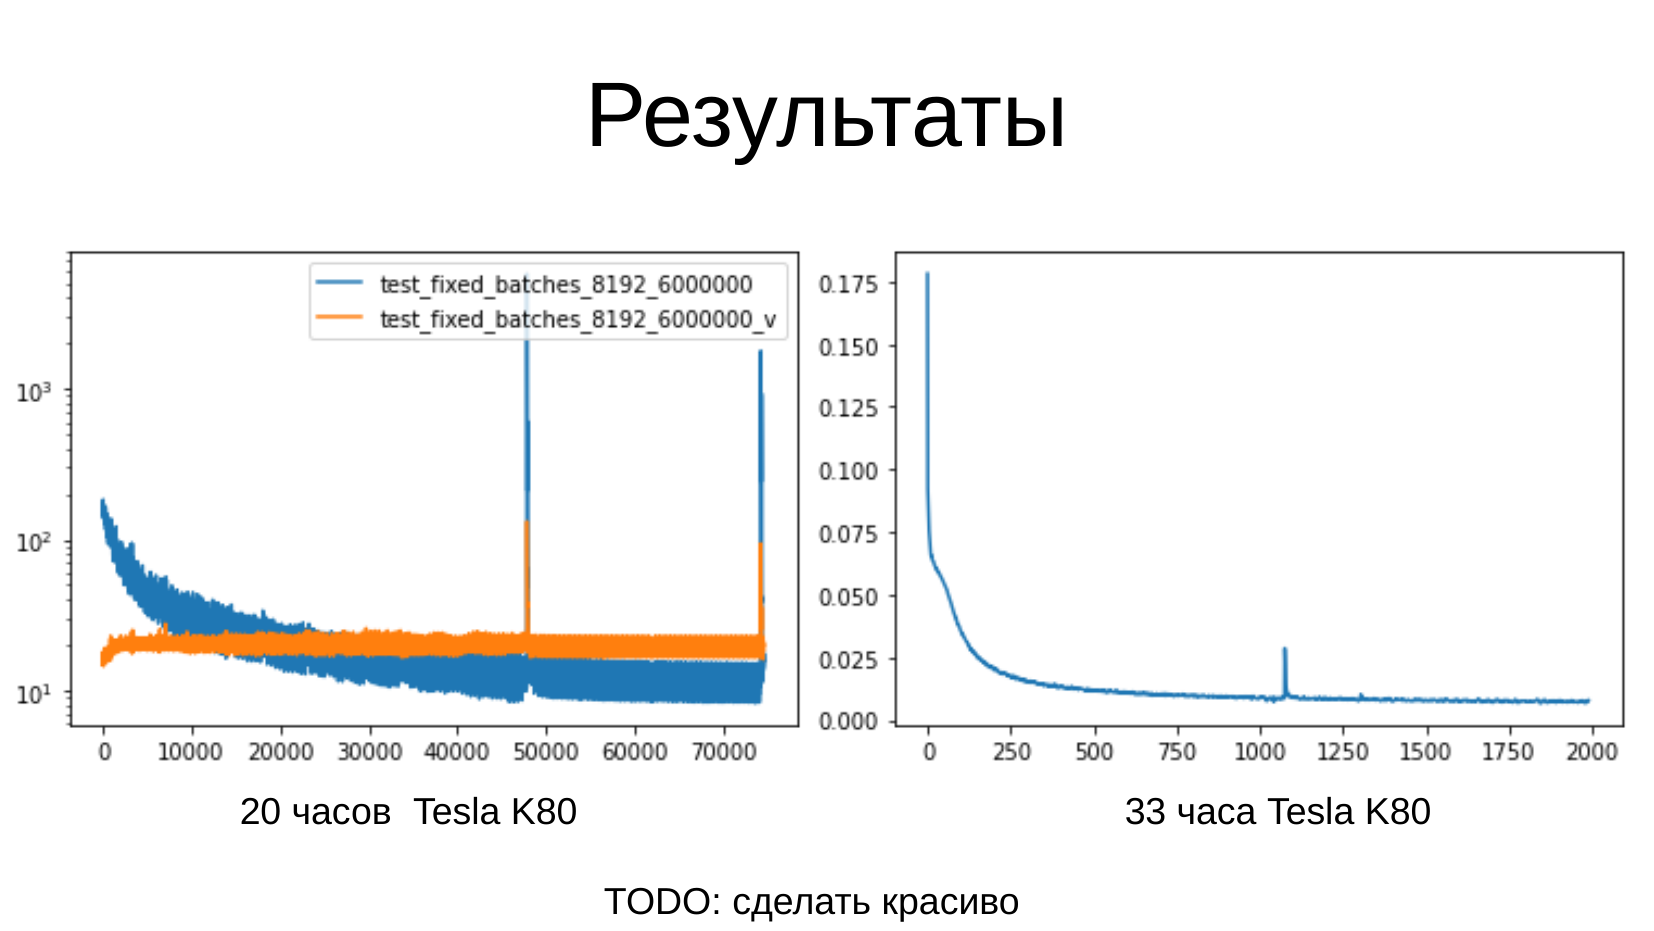

# Результаты
20 часов Tesla K80
33 часа Tesla K80
TODO: сделать красиво